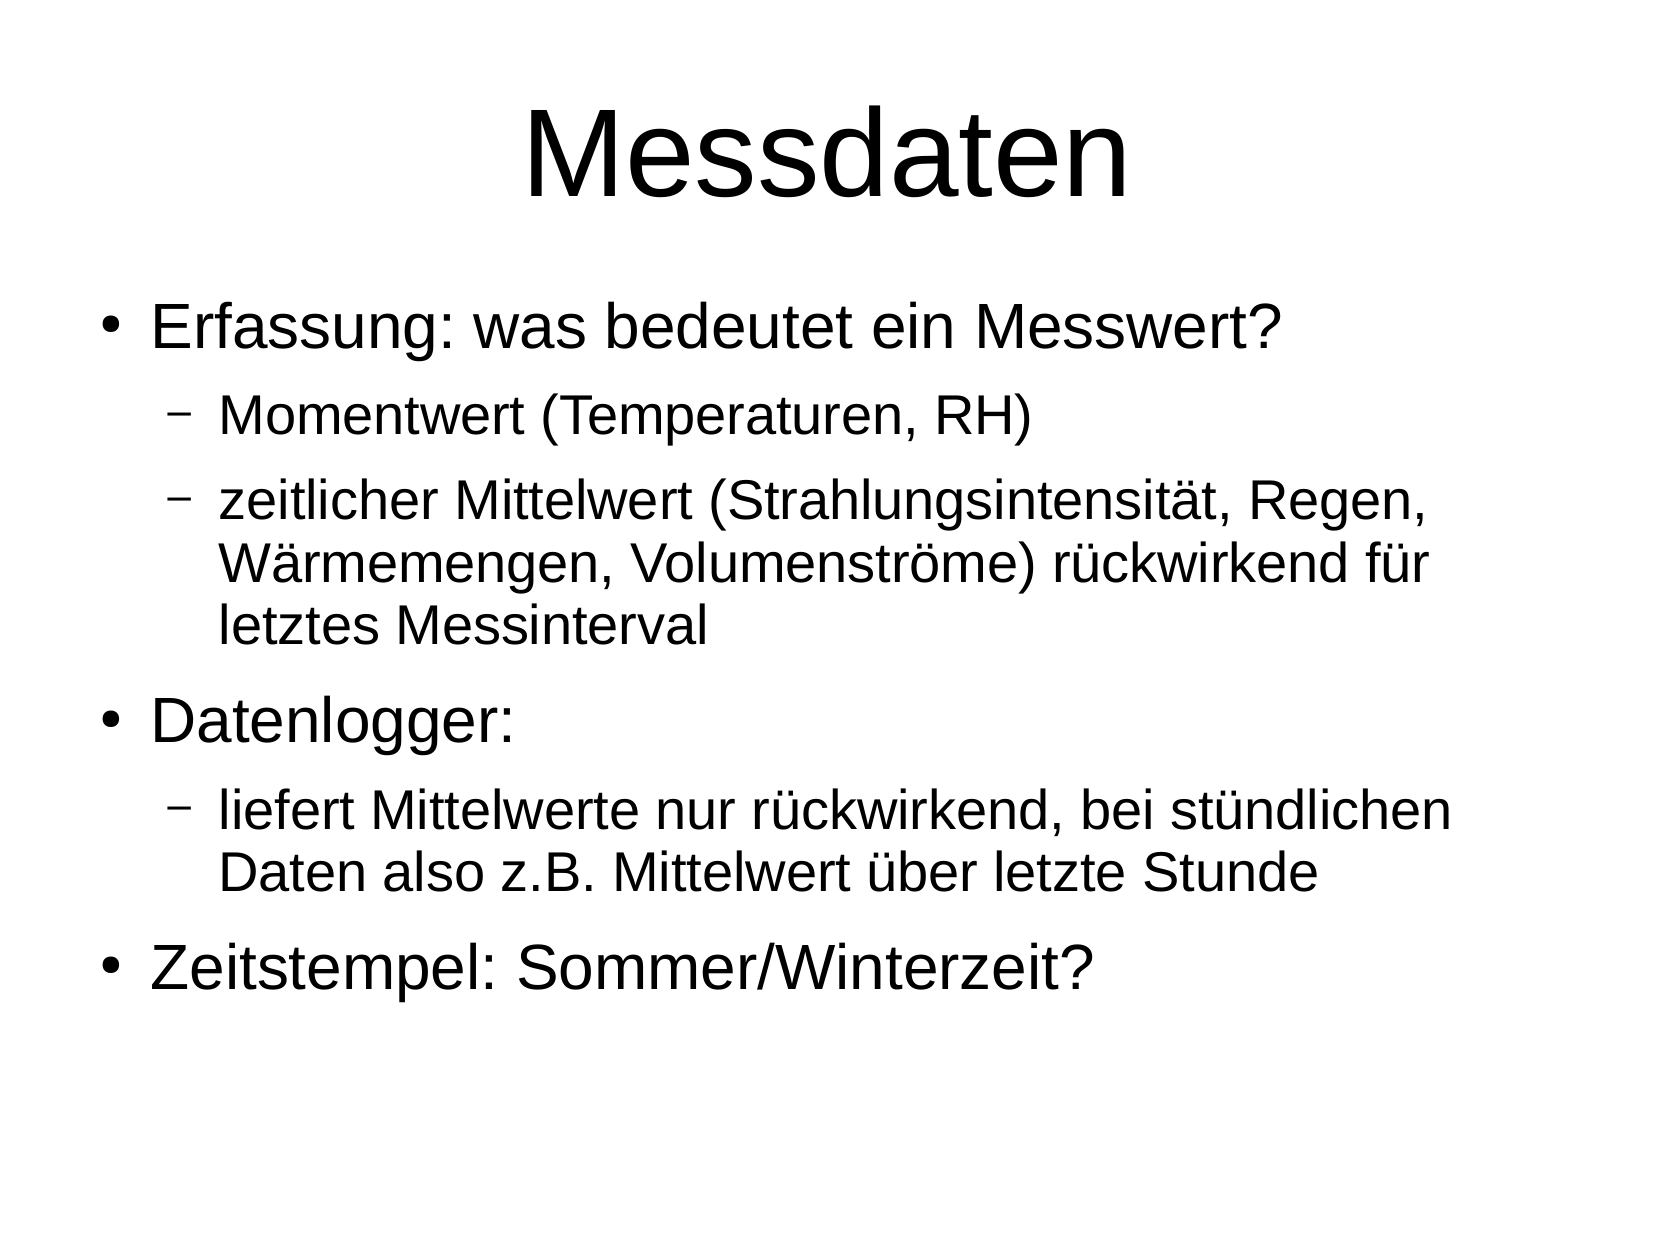

# Messdaten
Erfassung: was bedeutet ein Messwert?
Momentwert (Temperaturen, RH)
zeitlicher Mittelwert (Strahlungsintensität, Regen,
Wärmemengen, Volumenströme) rückwirkend für letztes Messinterval
Datenlogger:
liefert Mittelwerte nur rückwirkend, bei stündlichen Daten also z.B. Mittelwert über letzte Stunde
Zeitstempel: Sommer/Winterzeit?